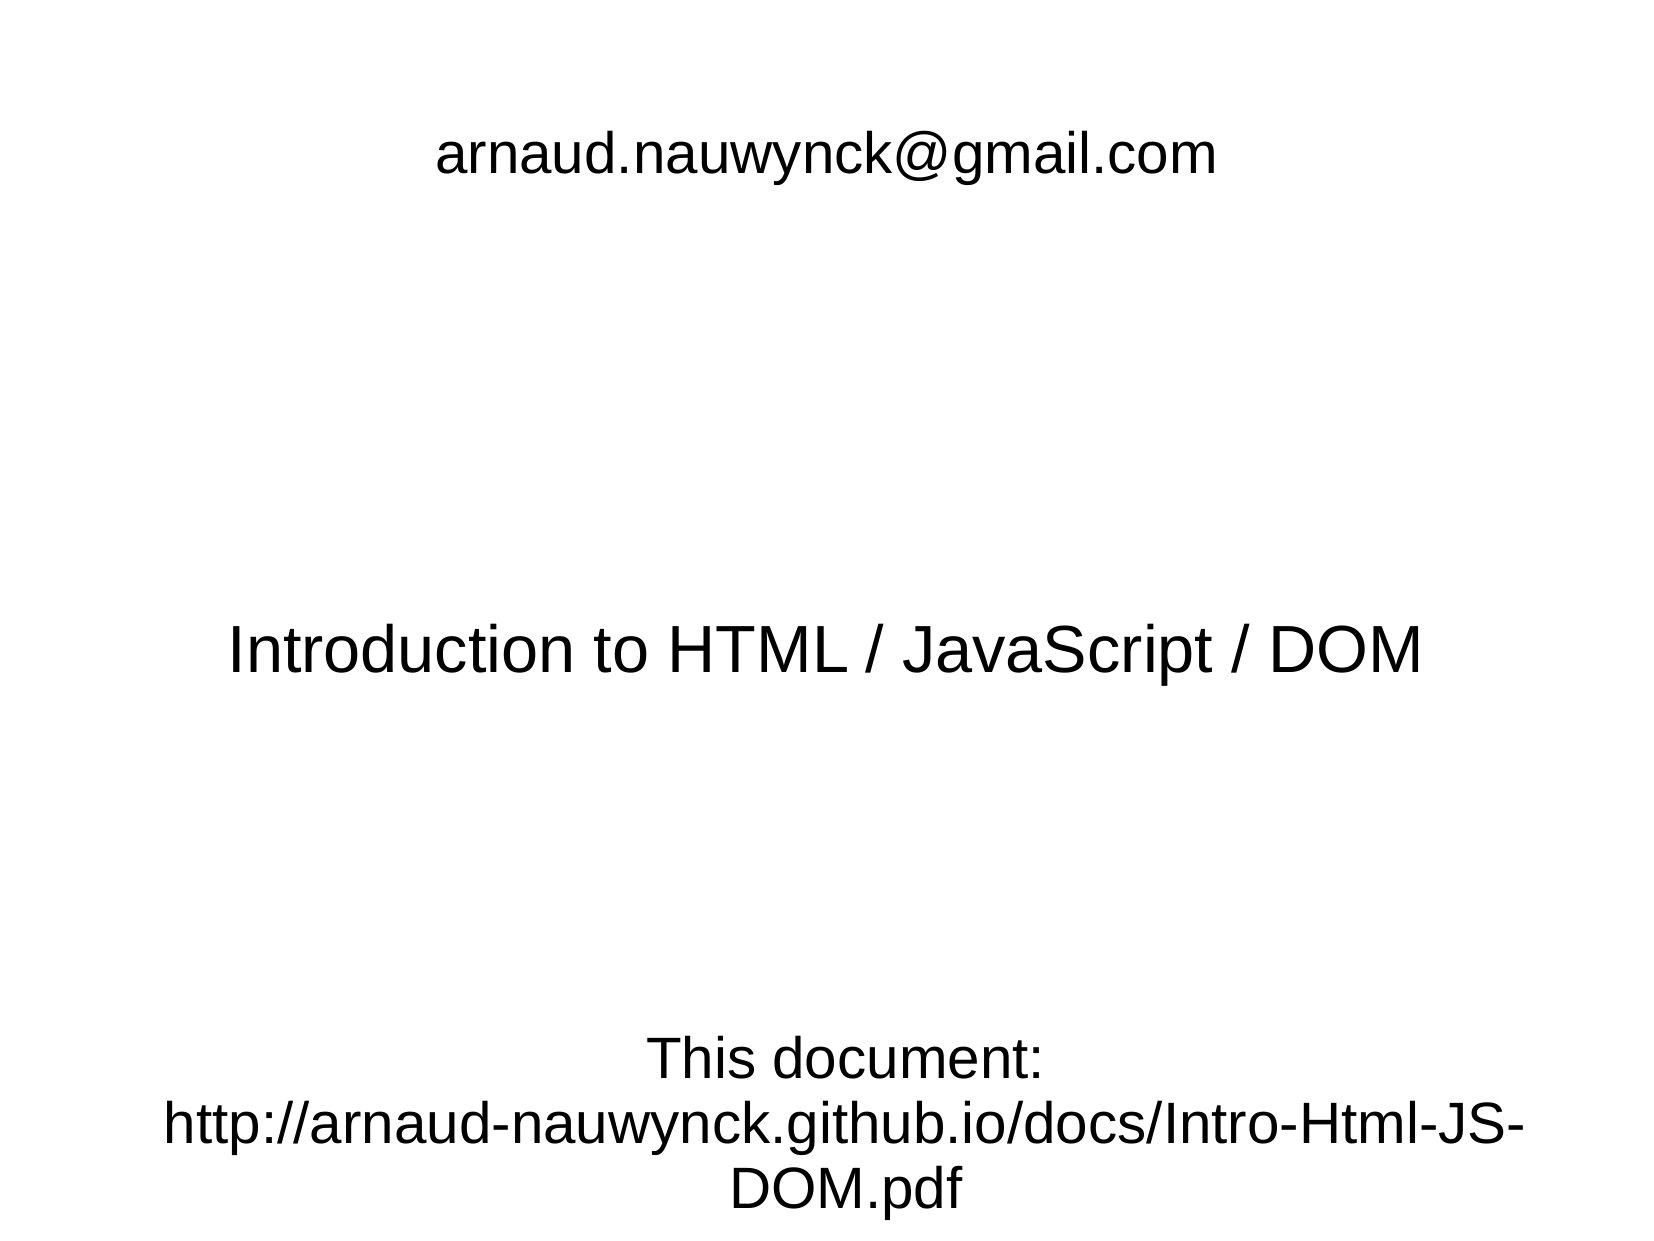

# arnaud.nauwynck@gmail.com
Introduction to HTML / JavaScript / DOM
This document:
http://arnaud-nauwynck.github.io/docs/Intro-Html-JS-DOM.pdf